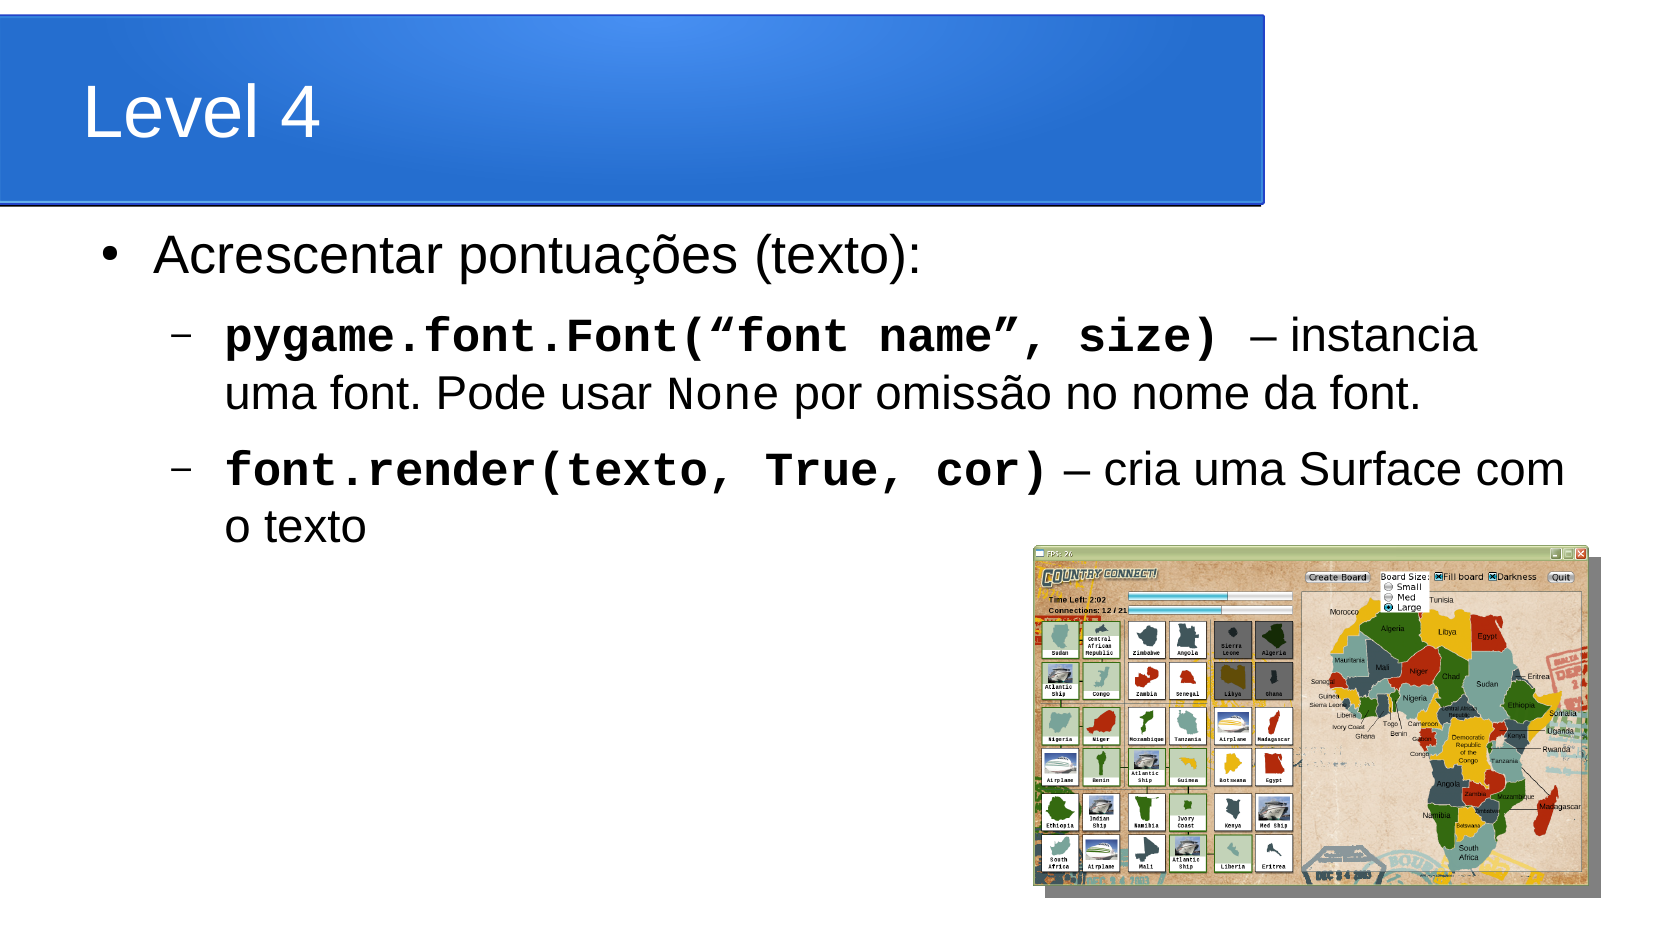

# Level 4
Acrescentar pontuações (texto):
pygame.font.Font(“font name”, size) – instancia uma font. Pode usar None por omissão no nome da font.
font.render(texto, True, cor) – cria uma Surface com o texto